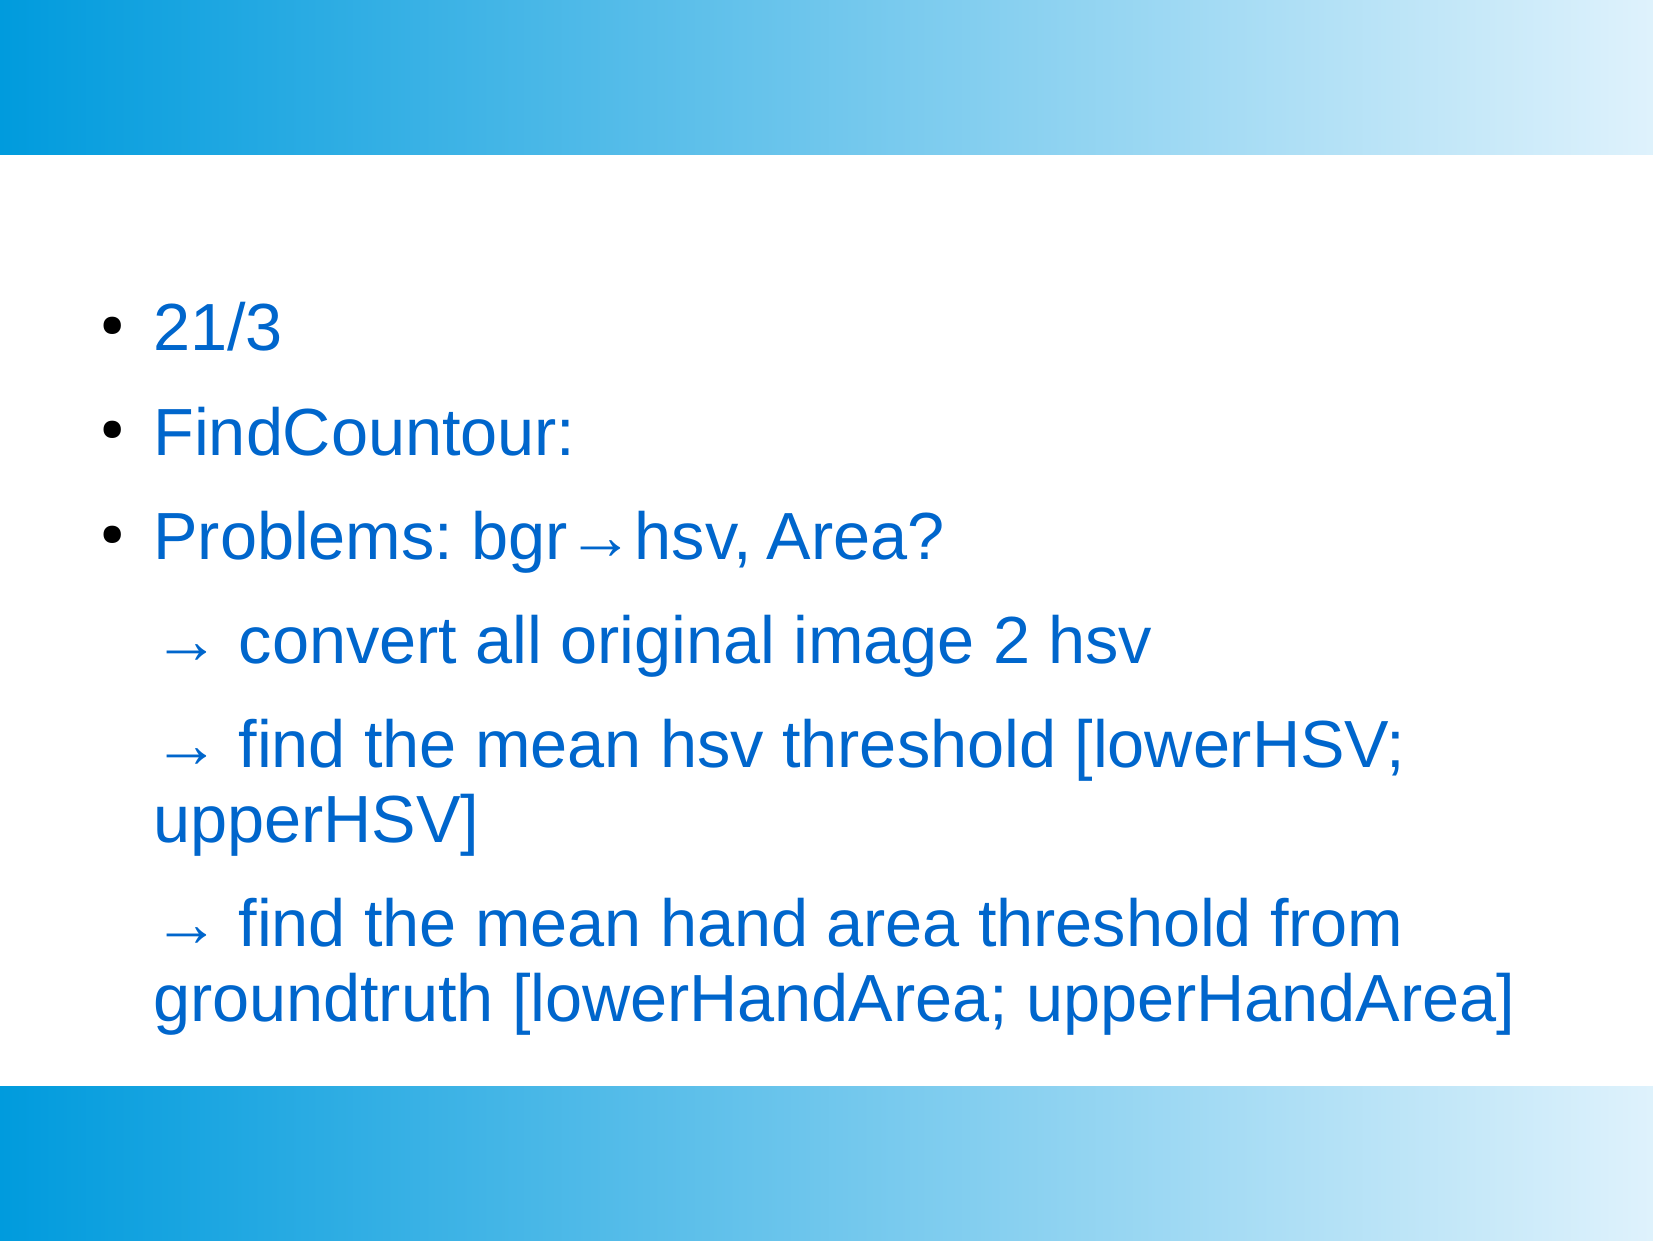

#
21/3
FindCountour:
Problems: bgr→hsv, Area?
→ convert all original image 2 hsv
→ find the mean hsv threshold [lowerHSV; upperHSV]
→ find the mean hand area threshold from groundtruth [lowerHandArea; upperHandArea]